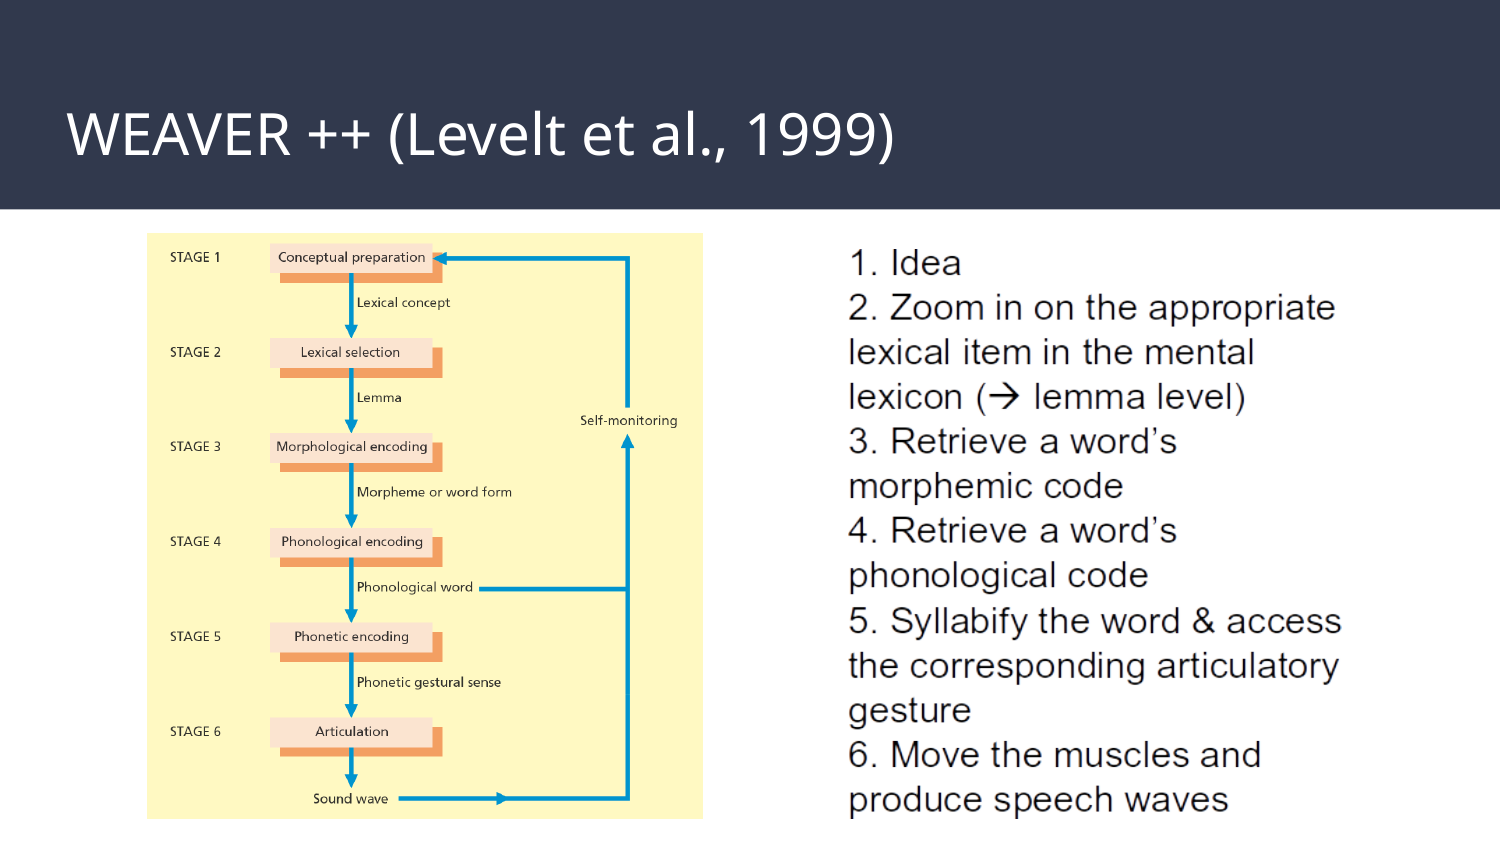

# WEAVER ++ (Levelt et al., 1999)